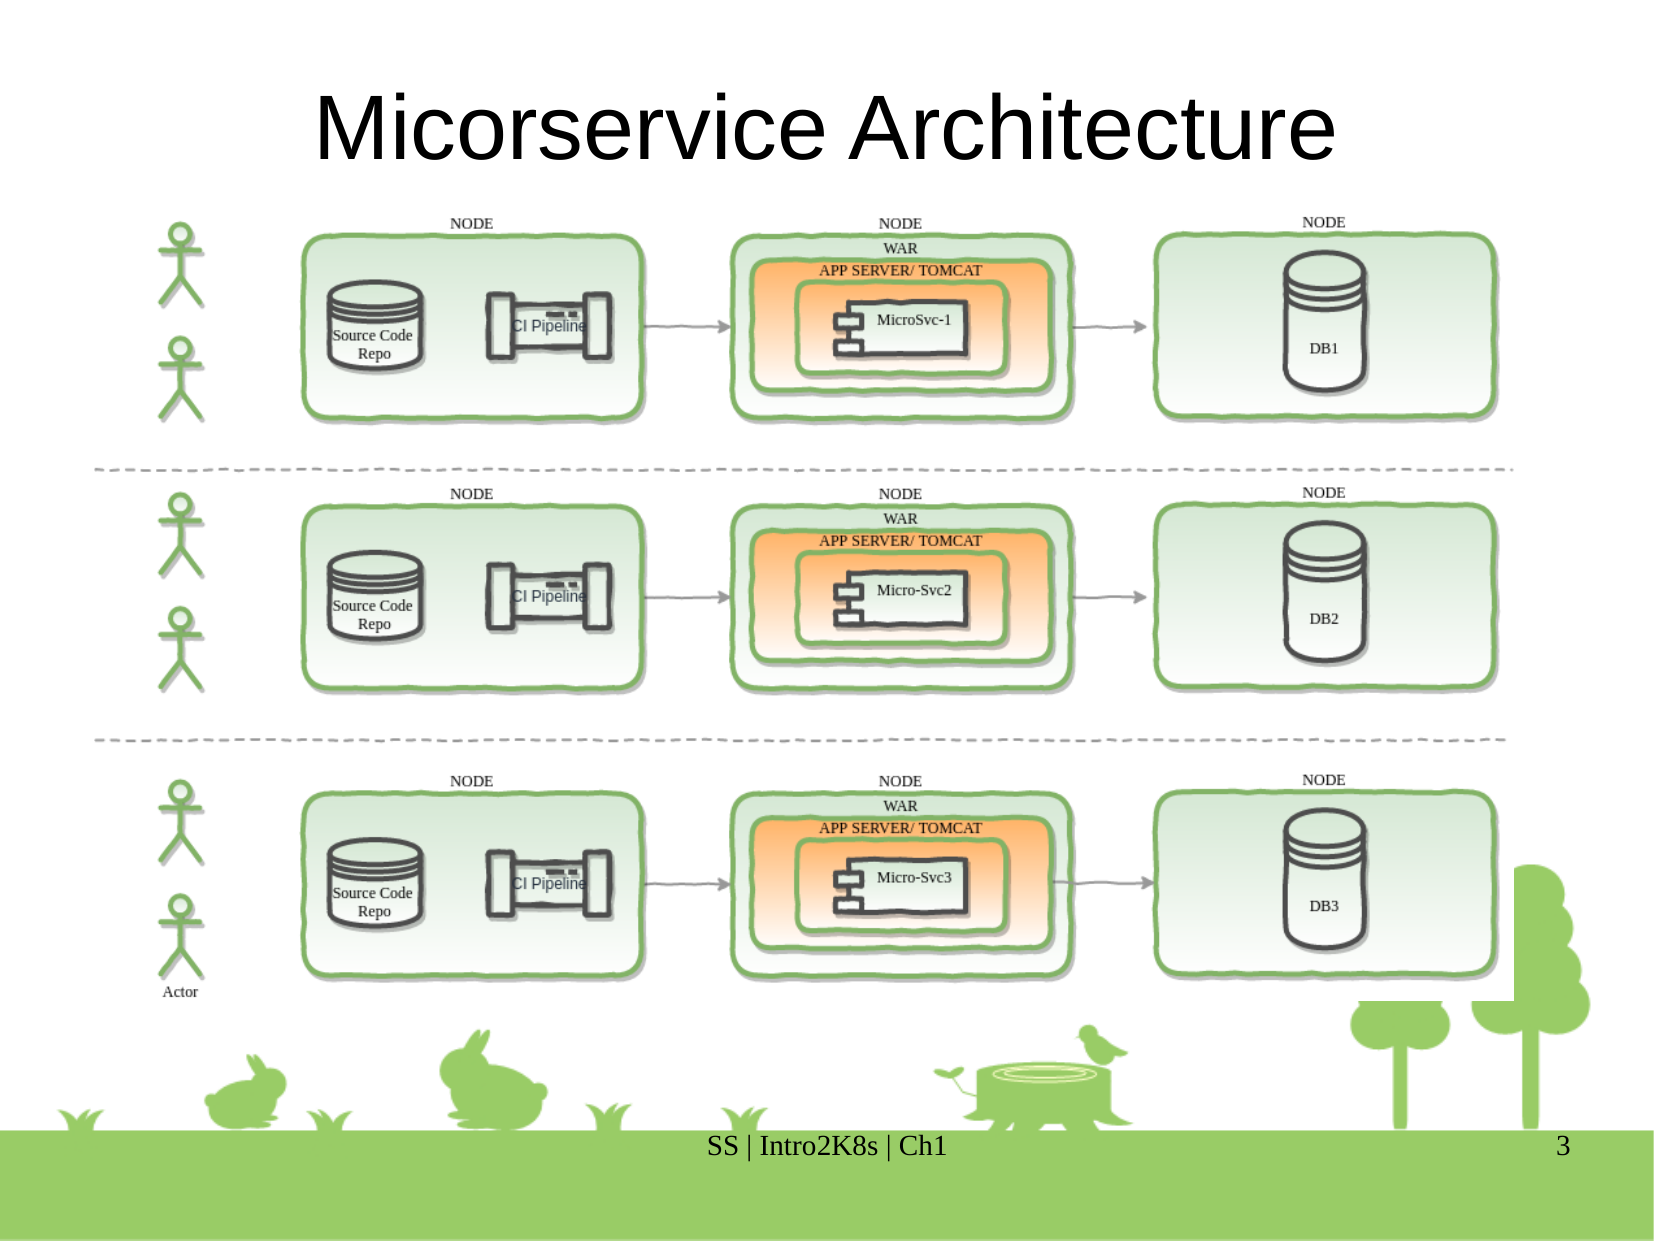

# Micorservice Architecture
SS | Intro2K8s | Ch1
3